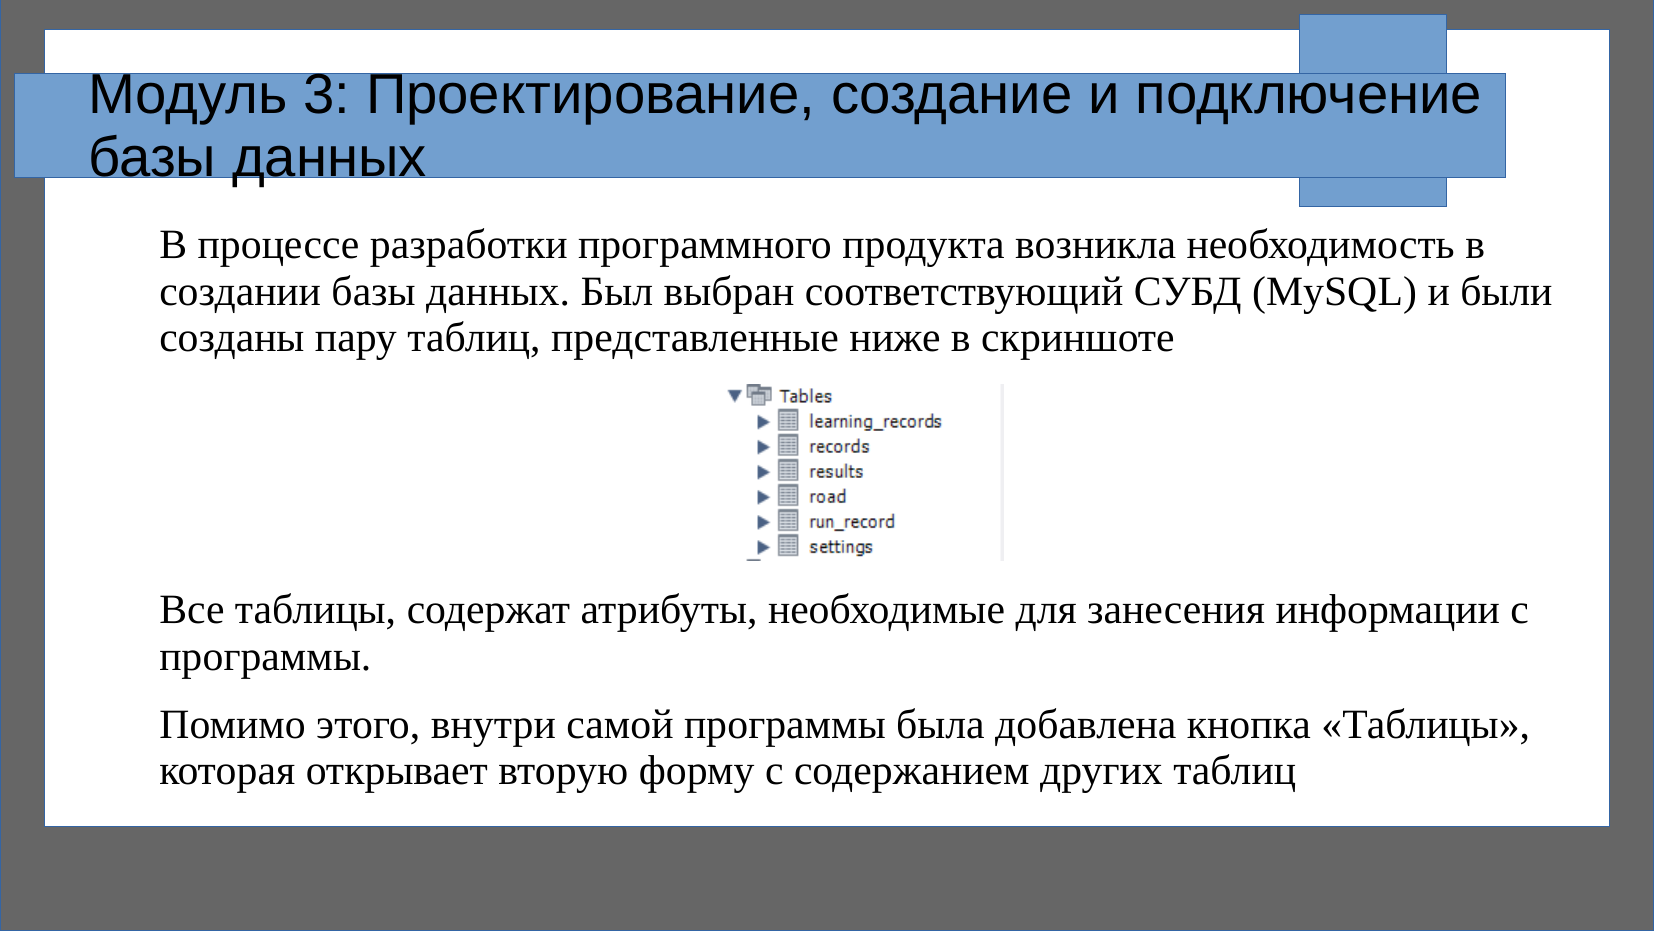

# Модуль 3: Проектирование, создание и подключение базы данных
В процессе разработки программного продукта возникла необходимость в создании базы данных. Был выбран соответствующий СУБД (MySQL) и были созданы пару таблиц, представленные ниже в скриншоте
Все таблицы, содержат атрибуты, необходимые для занесения информации с программы.
Помимо этого, внутри самой программы была добавлена кнопка «Таблицы», которая открывает вторую форму с содержанием других таблиц